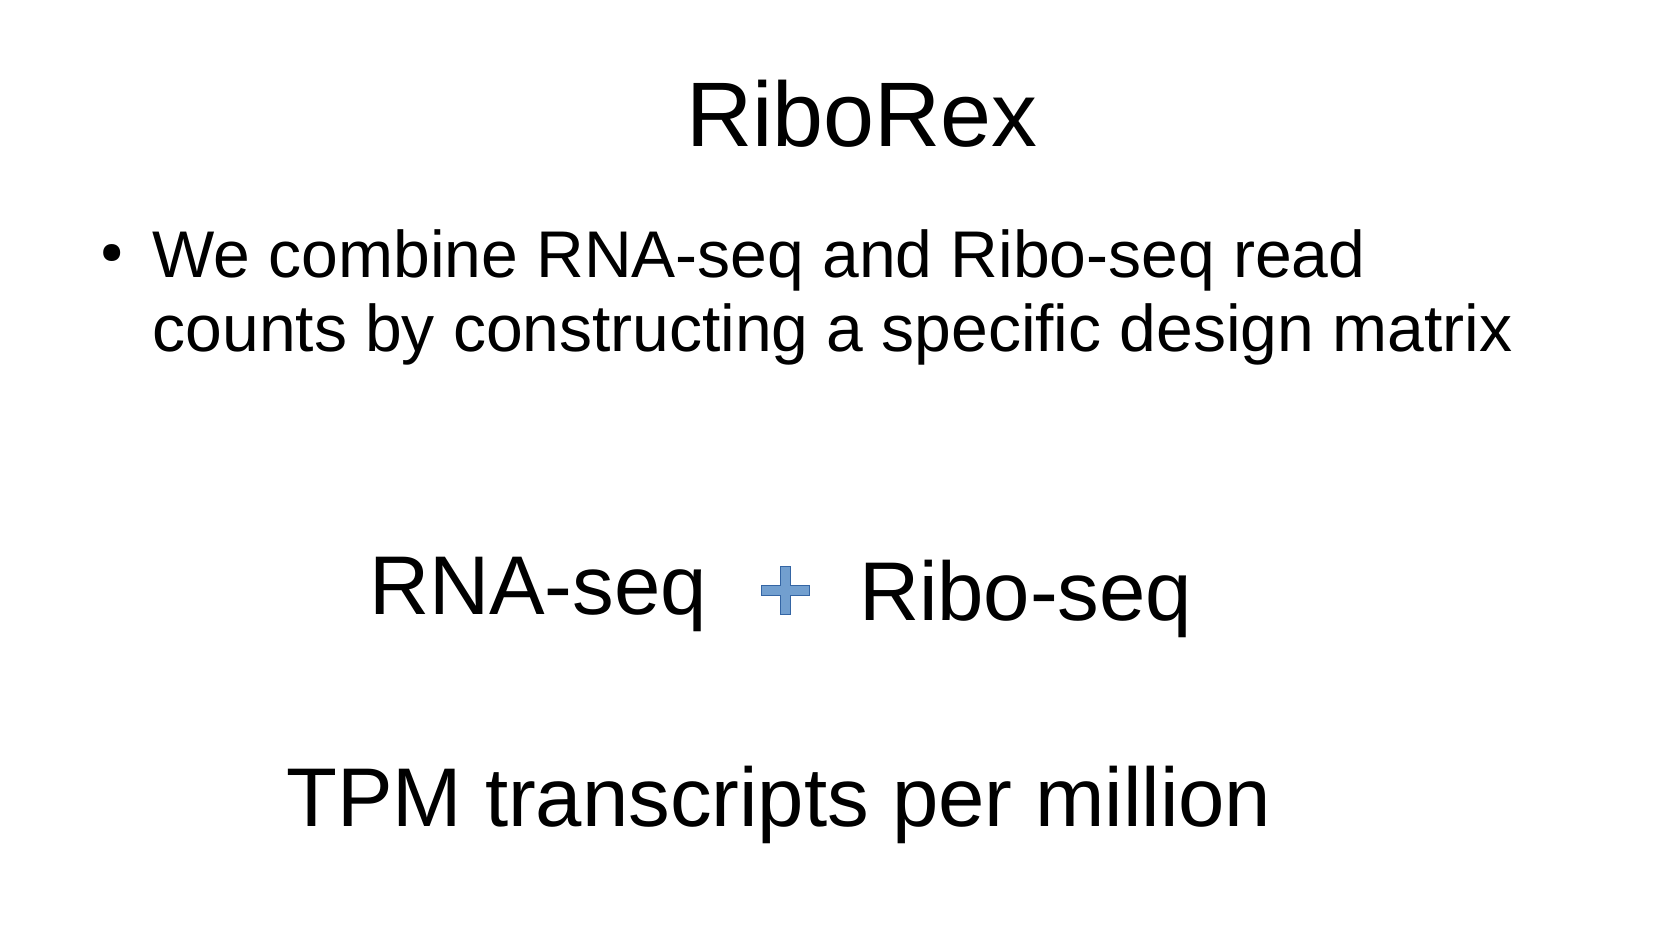

# RiboRex
We combine RNA-seq and Ribo-seq read counts by constructing a specific design matrix
RNA-seq
Ribo-seq
TPM transcripts per million